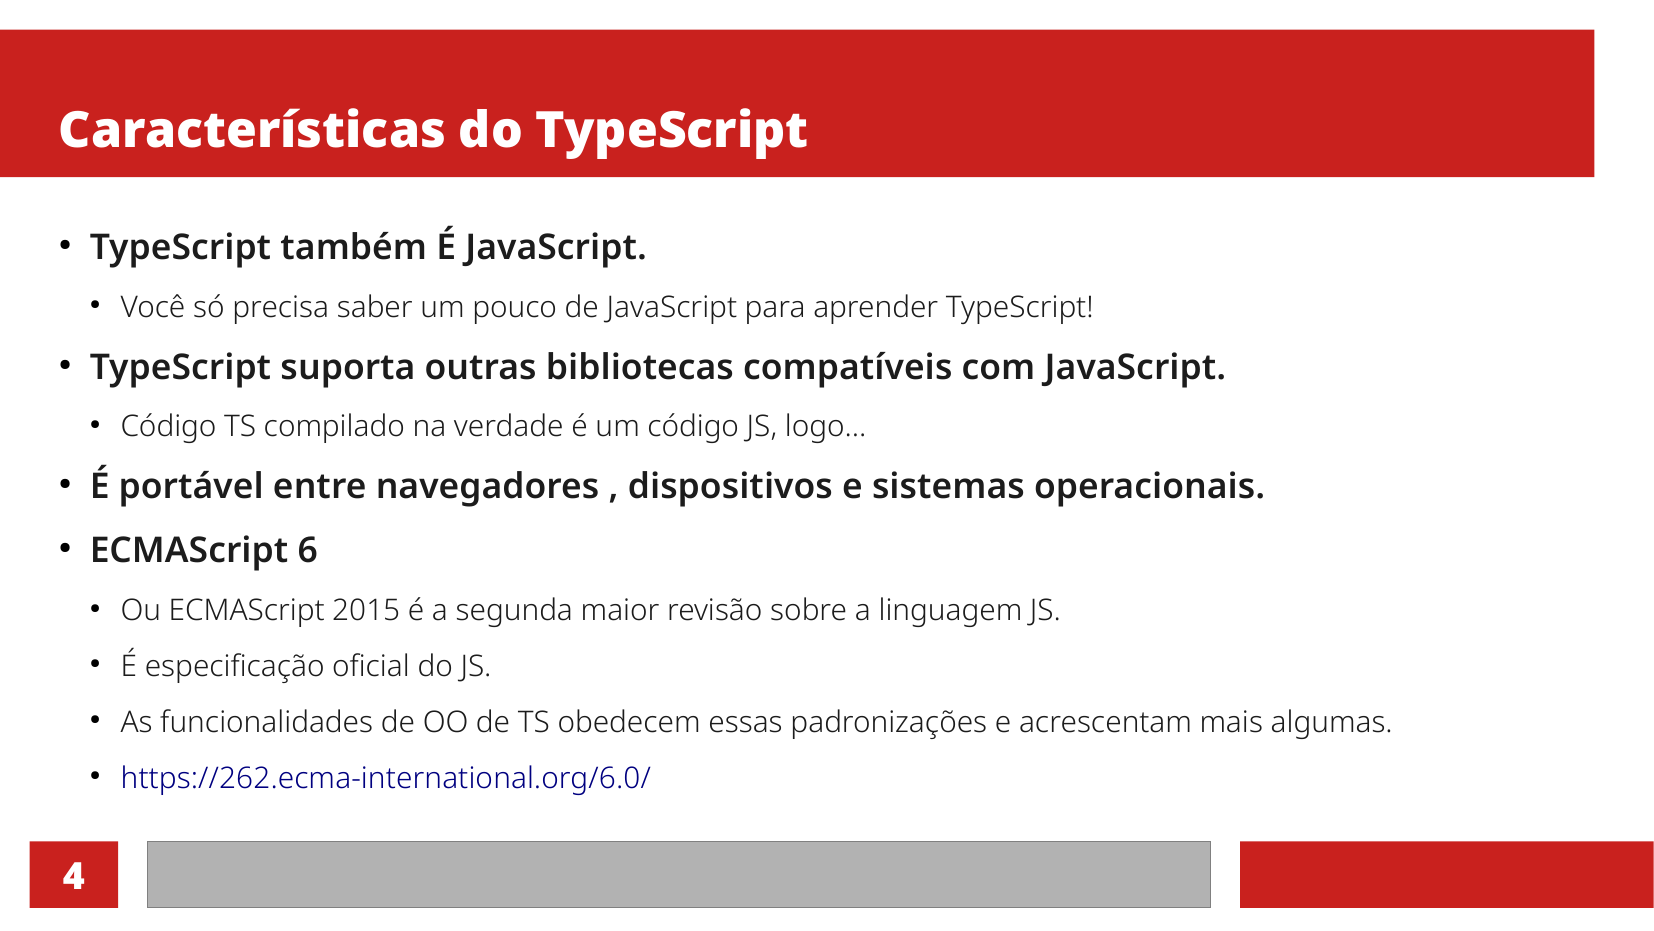

# Características do TypeScript
TypeScript também É JavaScript.
Você só precisa saber um pouco de JavaScript para aprender TypeScript!
TypeScript suporta outras bibliotecas compatíveis com JavaScript.
Código TS compilado na verdade é um código JS, logo…
É portável entre navegadores , dispositivos e sistemas operacionais.
ECMAScript 6
Ou ECMAScript 2015 é a segunda maior revisão sobre a linguagem JS.
É especificação oficial do JS.
As funcionalidades de OO de TS obedecem essas padronizações e acrescentam mais algumas.
https://262.ecma-international.org/6.0/
4